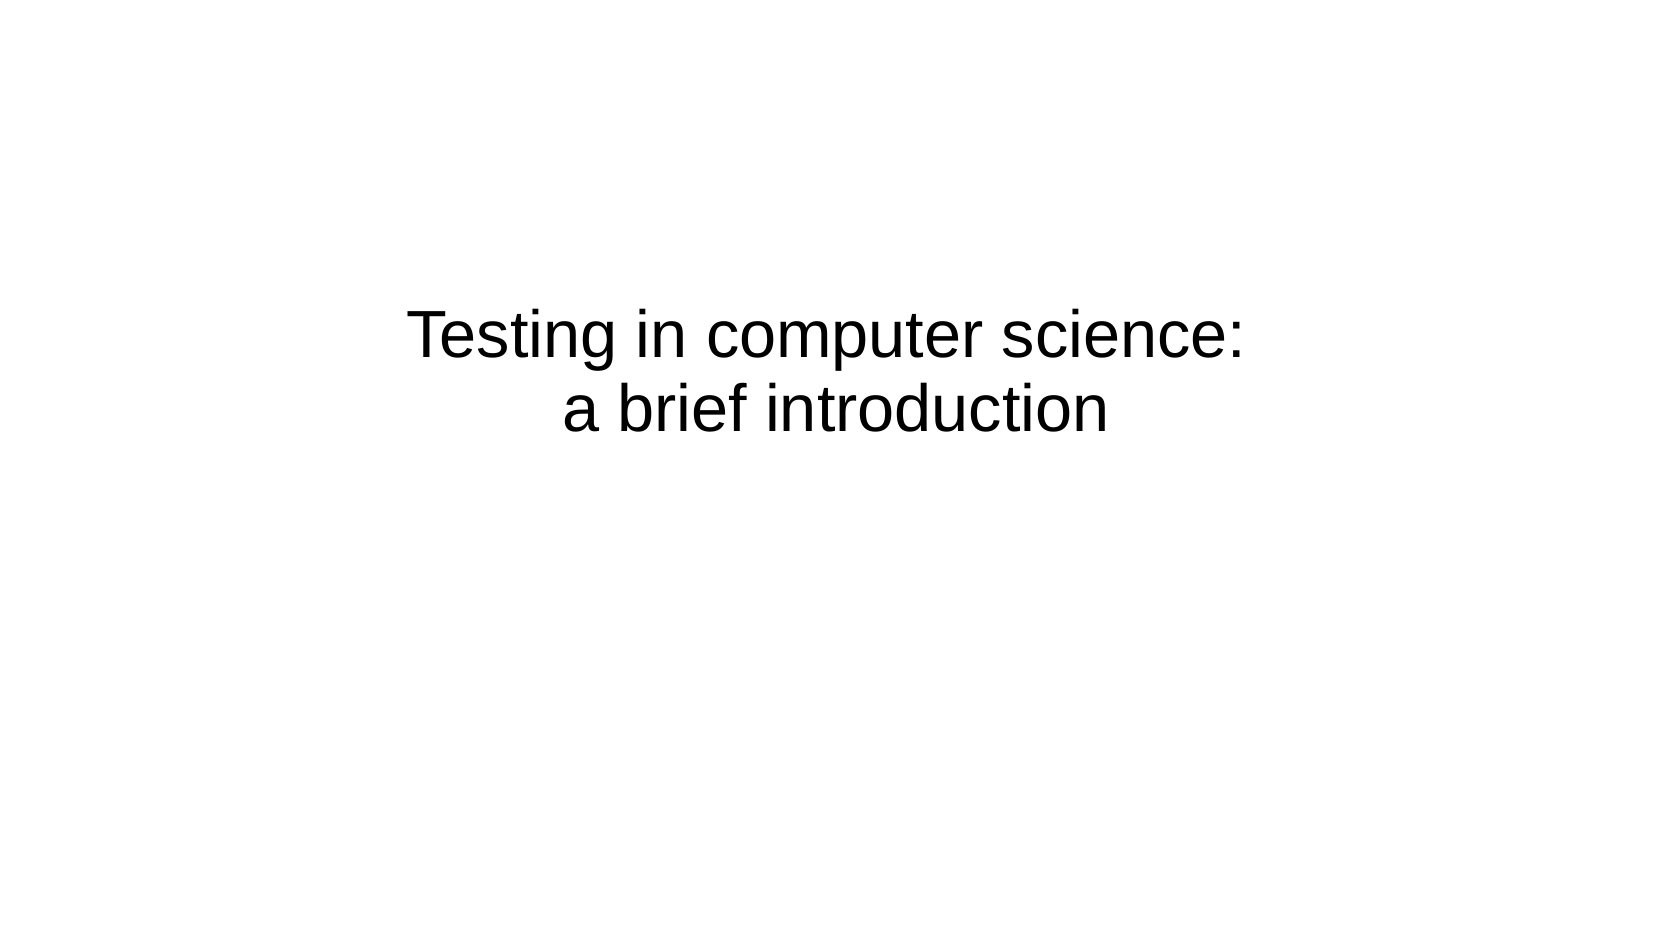

# Testing in computer science:
 a brief introduction